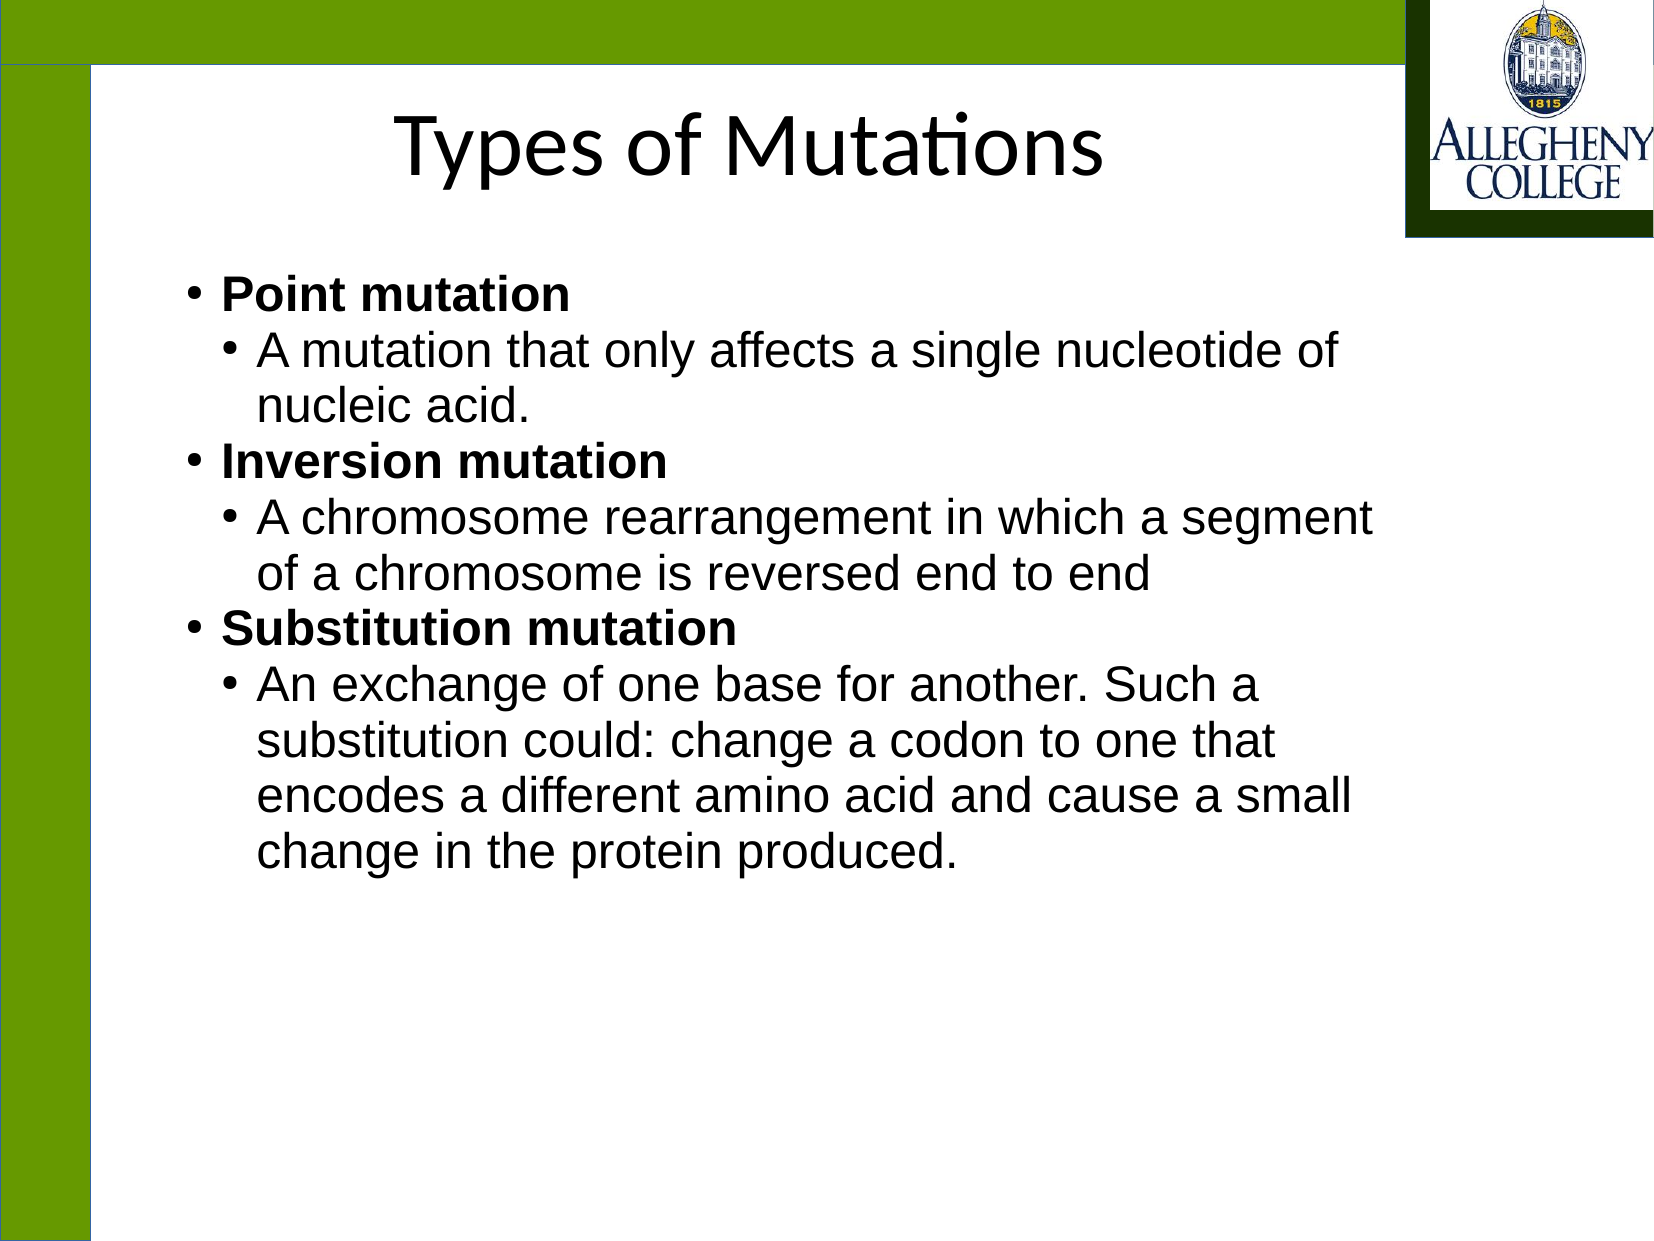

# Types of Mutations
Point mutation
A mutation that only affects a single nucleotide of nucleic acid.
Inversion mutation
A chromosome rearrangement in which a segment of a chromosome is reversed end to end
Substitution mutation
An exchange of one base for another. Such a substitution could: change a codon to one that encodes a different amino acid and cause a small change in the protein produced.